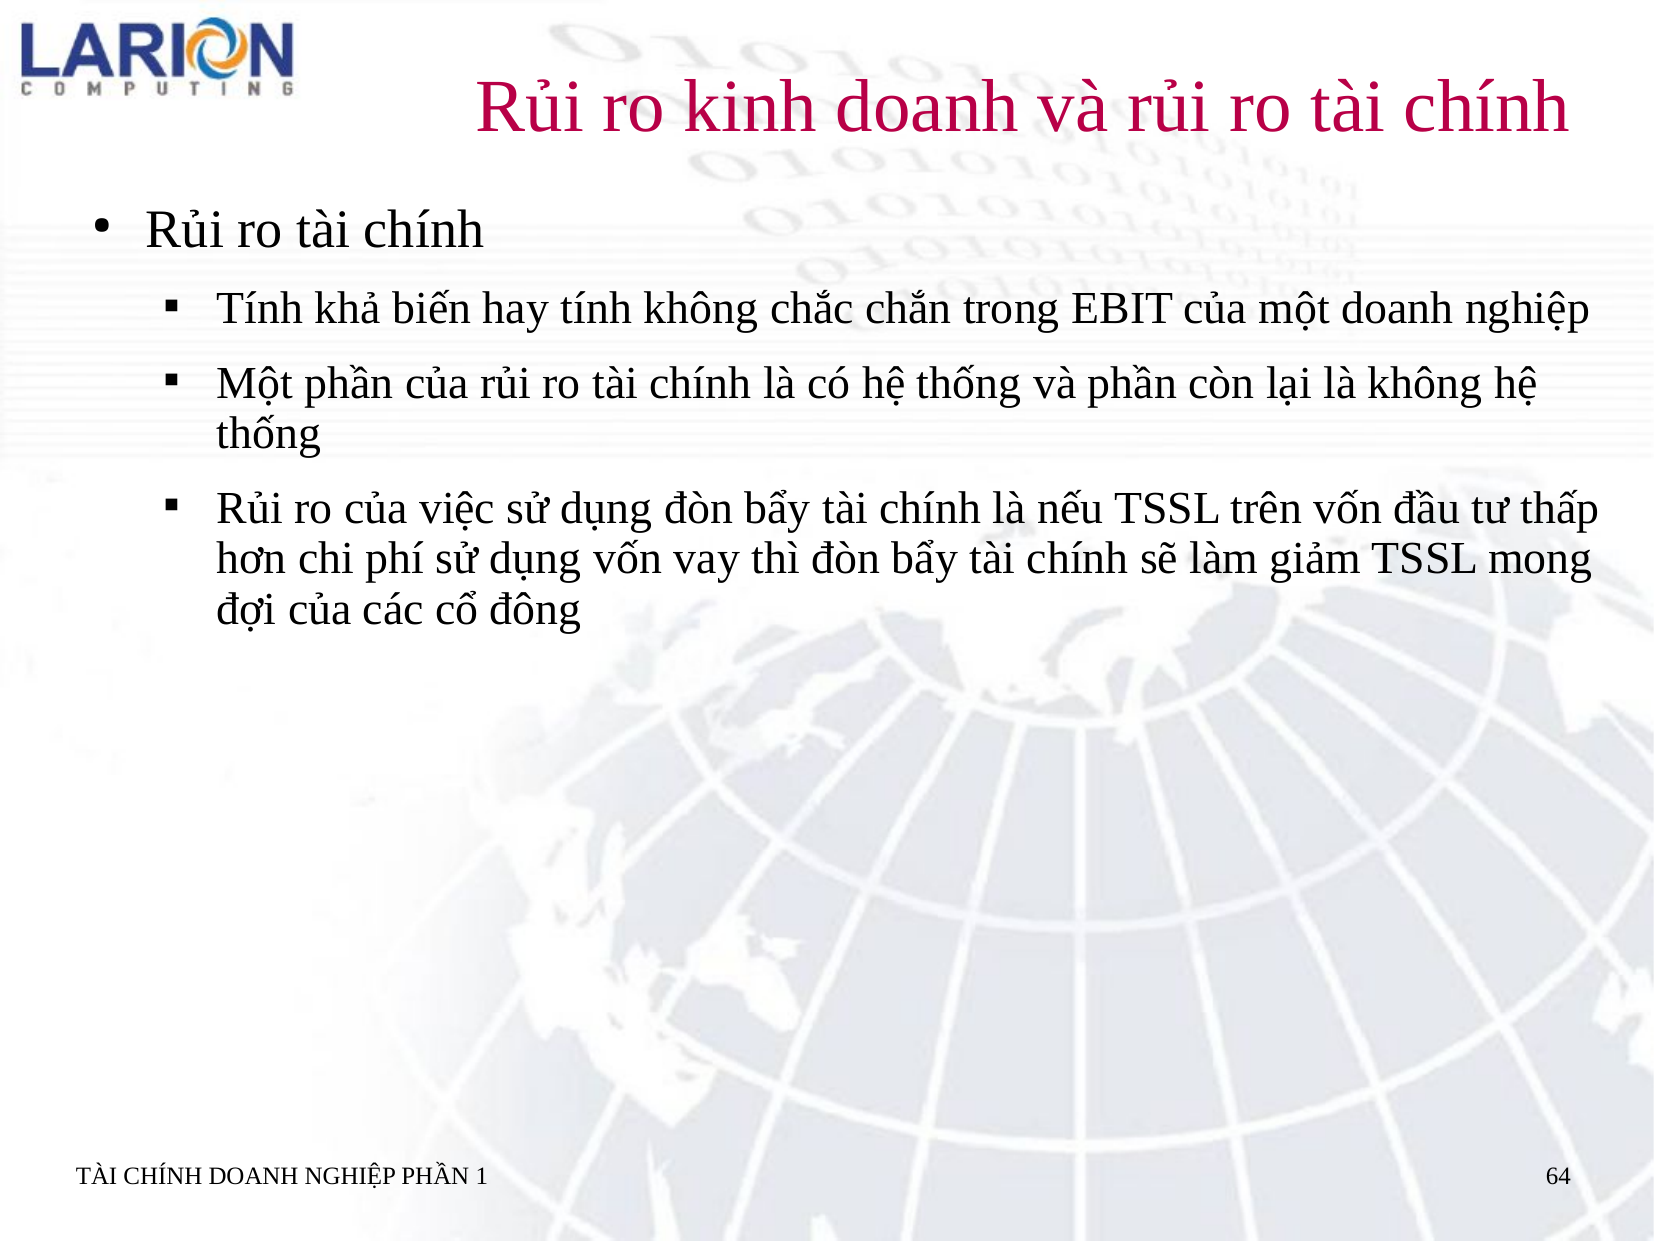

# Rủi ro kinh doanh và rủi ro tài chính
Rủi ro tài chính
Tính khả biến hay tính không chắc chắn trong EBIT của một doanh nghiệp
Một phần của rủi ro tài chính là có hệ thống và phần còn lại là không hệ thống
Rủi ro của việc sử dụng đòn bẩy tài chính là nếu TSSL trên vốn đầu tư thấp hơn chi phí sử dụng vốn vay thì đòn bẩy tài chính sẽ làm giảm TSSL mong đợi của các cổ đông
TÀI CHÍNH DOANH NGHIỆP PHẦN 1
64